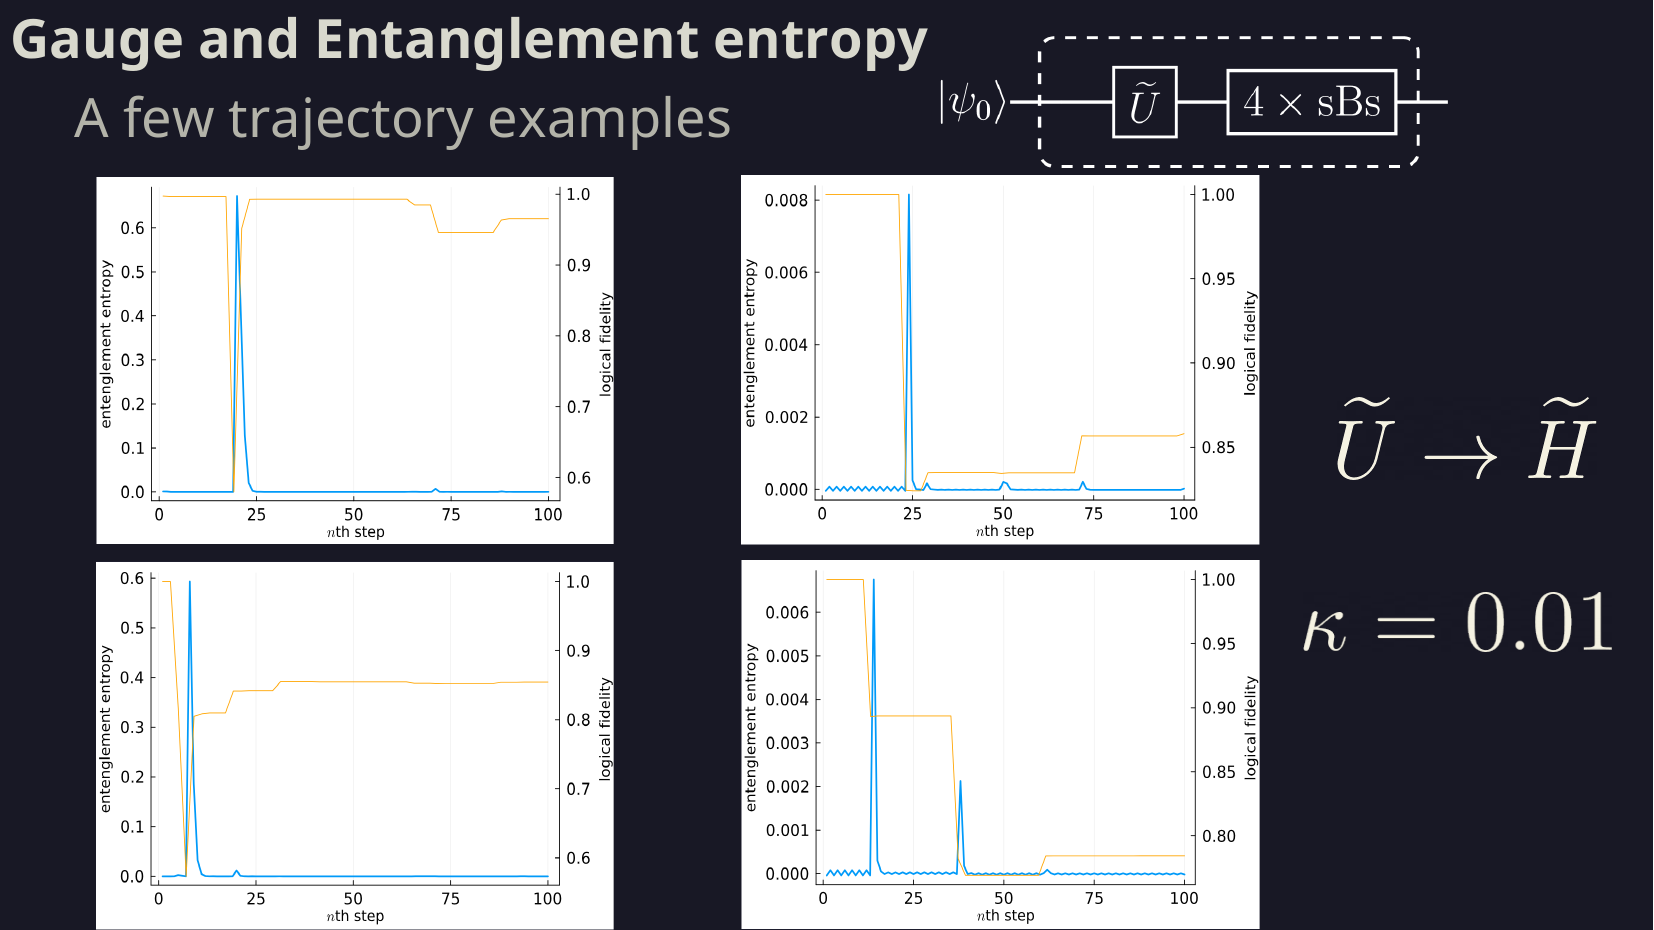

Gauge and Entanglement entropy
A few trajectory examples